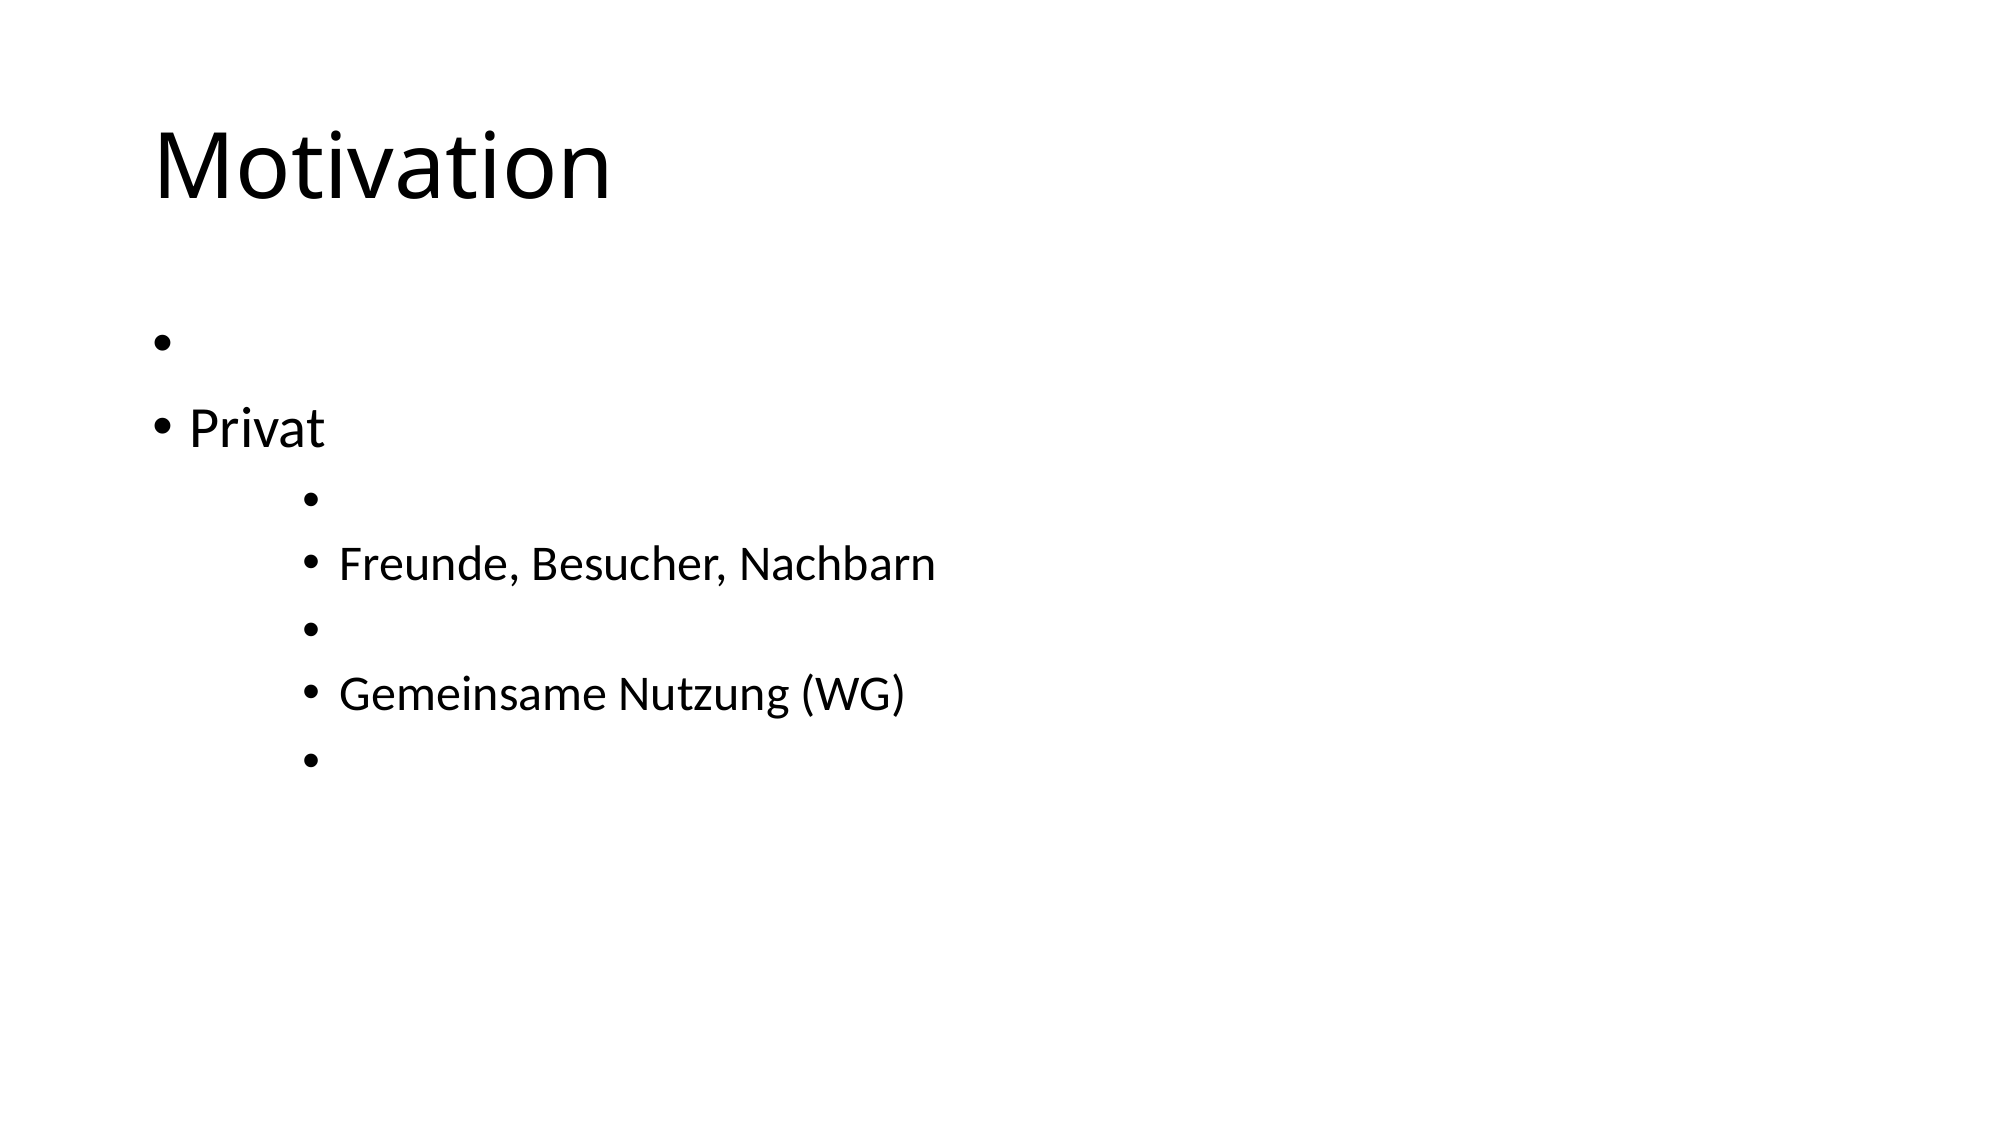

# Motivation
Privat
Freunde, Besucher, Nachbarn
Gemeinsame Nutzung (WG)